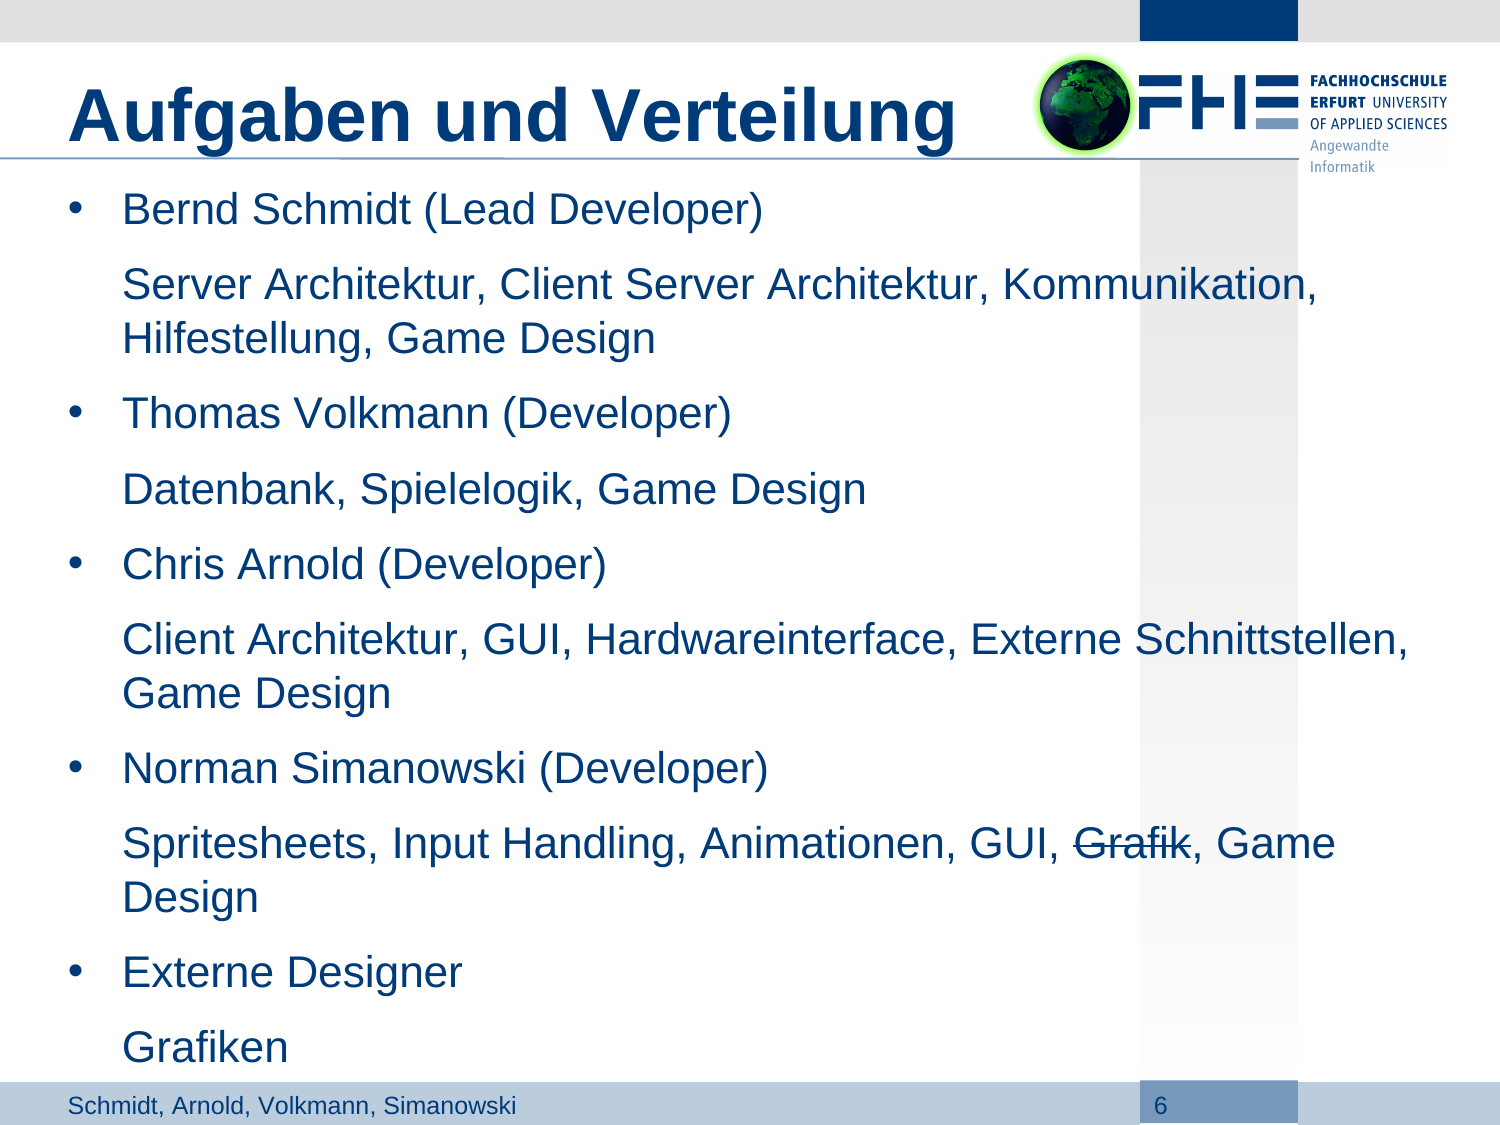

Aufgaben und Verteilung
# Bernd Schmidt (Lead Developer)
Server Architektur, Client Server Architektur, Kommunikation, Hilfestellung, Game Design
Thomas Volkmann (Developer)
Datenbank, Spielelogik, Game Design
Chris Arnold (Developer)
Client Architektur, GUI, Hardwareinterface, Externe Schnittstellen, Game Design
Norman Simanowski (Developer)
Spritesheets, Input Handling, Animationen, GUI, Grafik, Game Design
Externe Designer
Grafiken